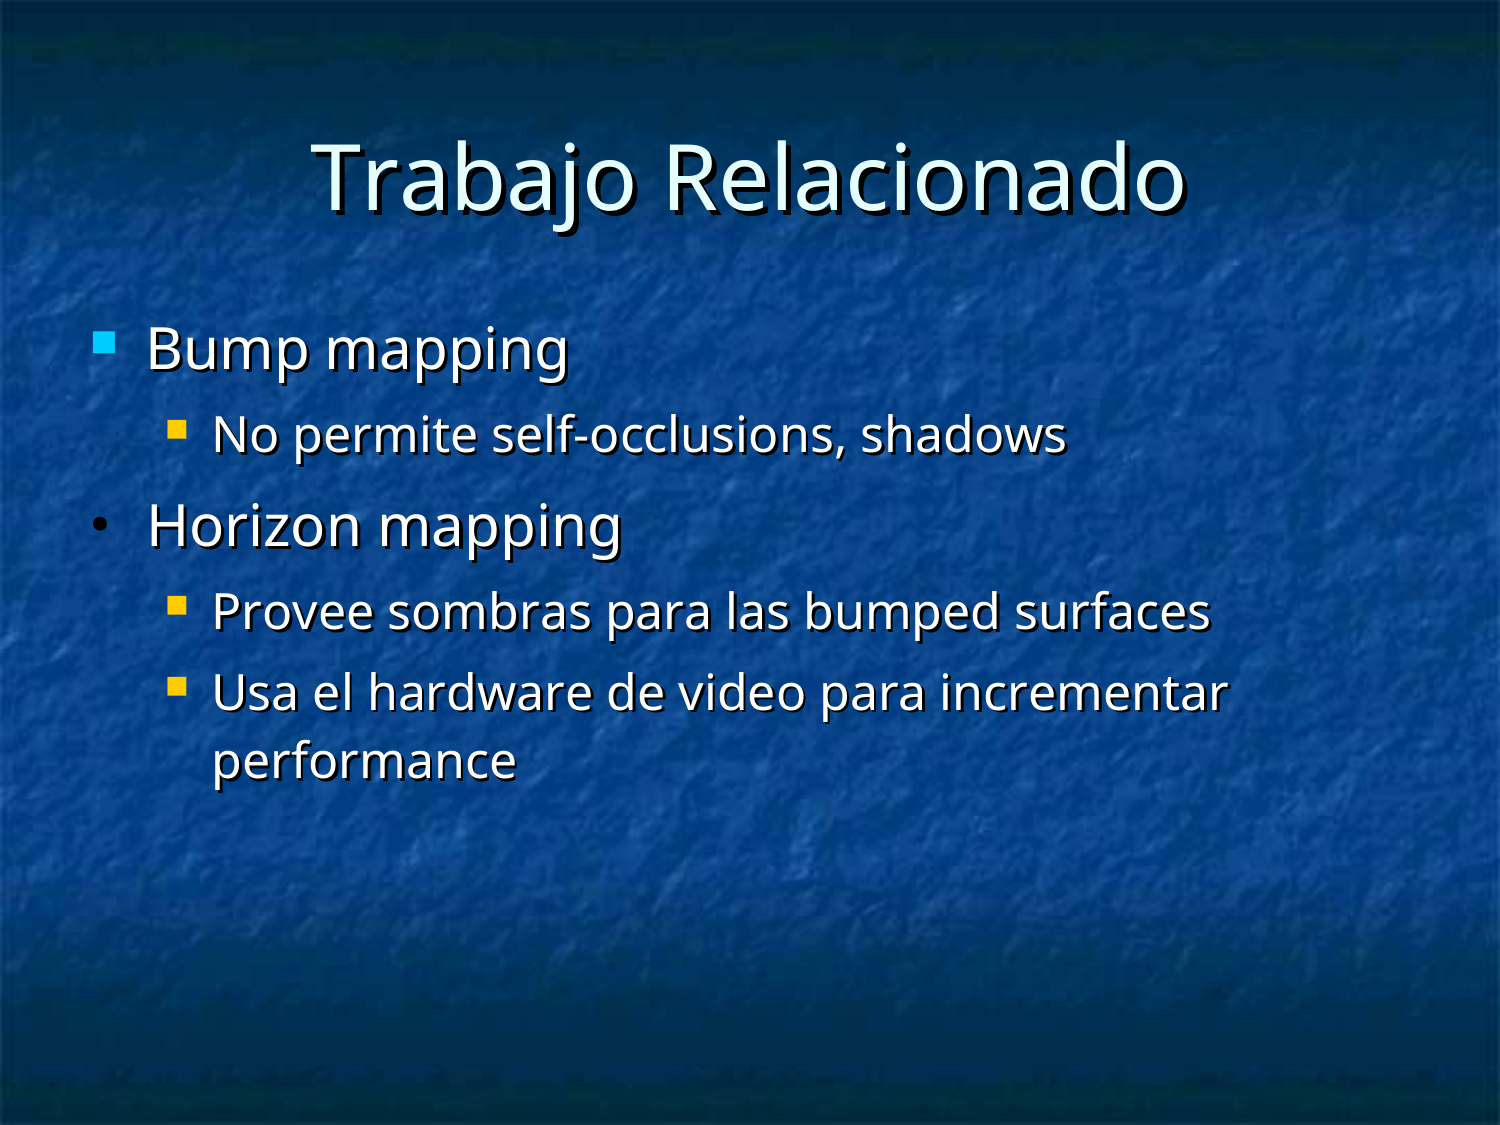

# Trabajo Relacionado
Bump mapping
No permite self-occlusions, shadows
Horizon mapping
Provee sombras para las bumped surfaces
Usa el hardware de video para incrementar performance